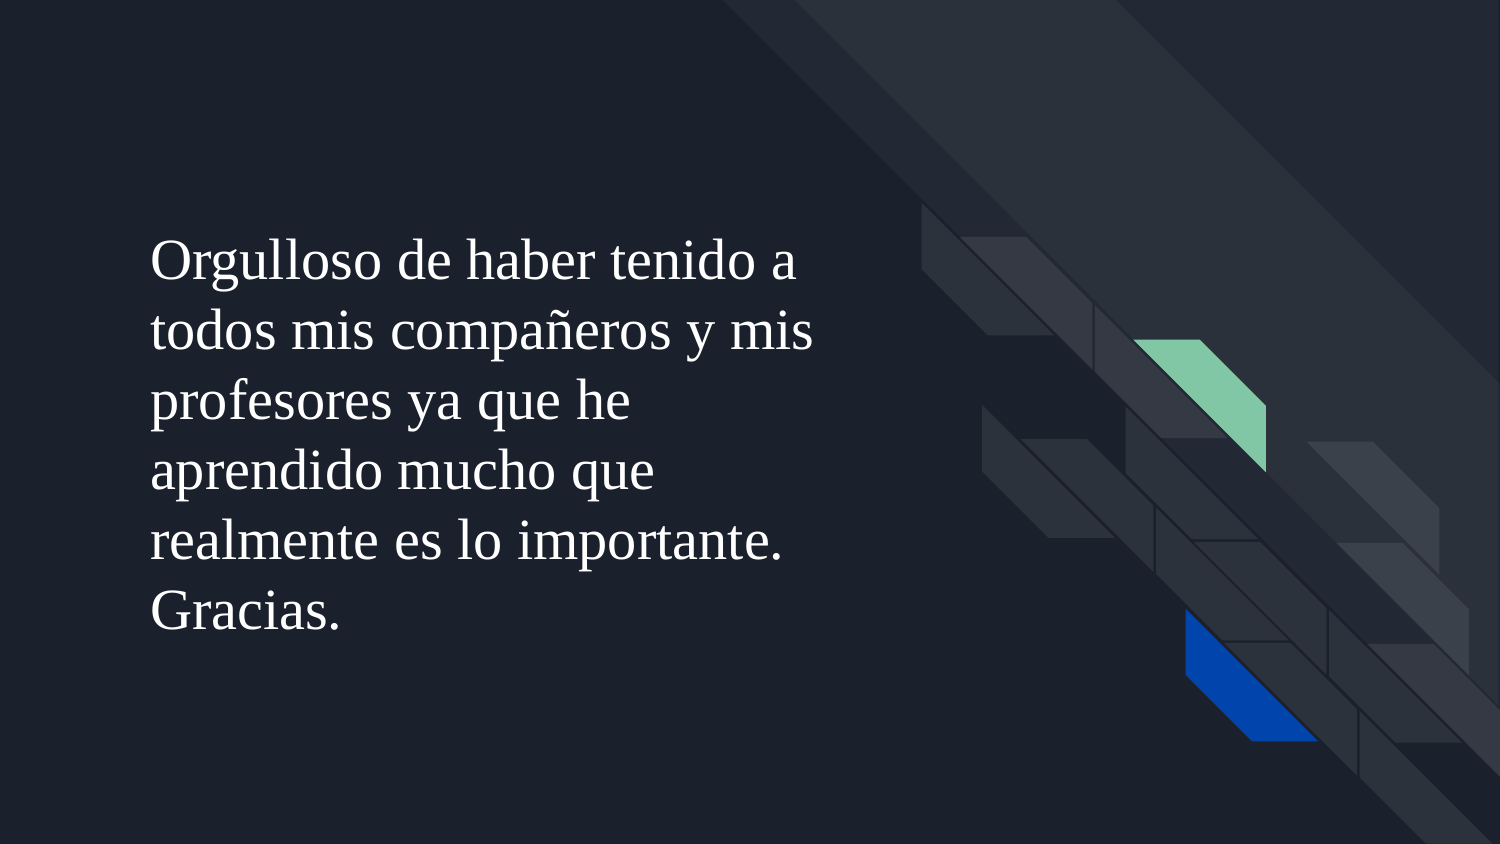

# Orgulloso de haber tenido a todos mis compañeros y mis profesores ya que he aprendido mucho que realmente es lo importante. Gracias.